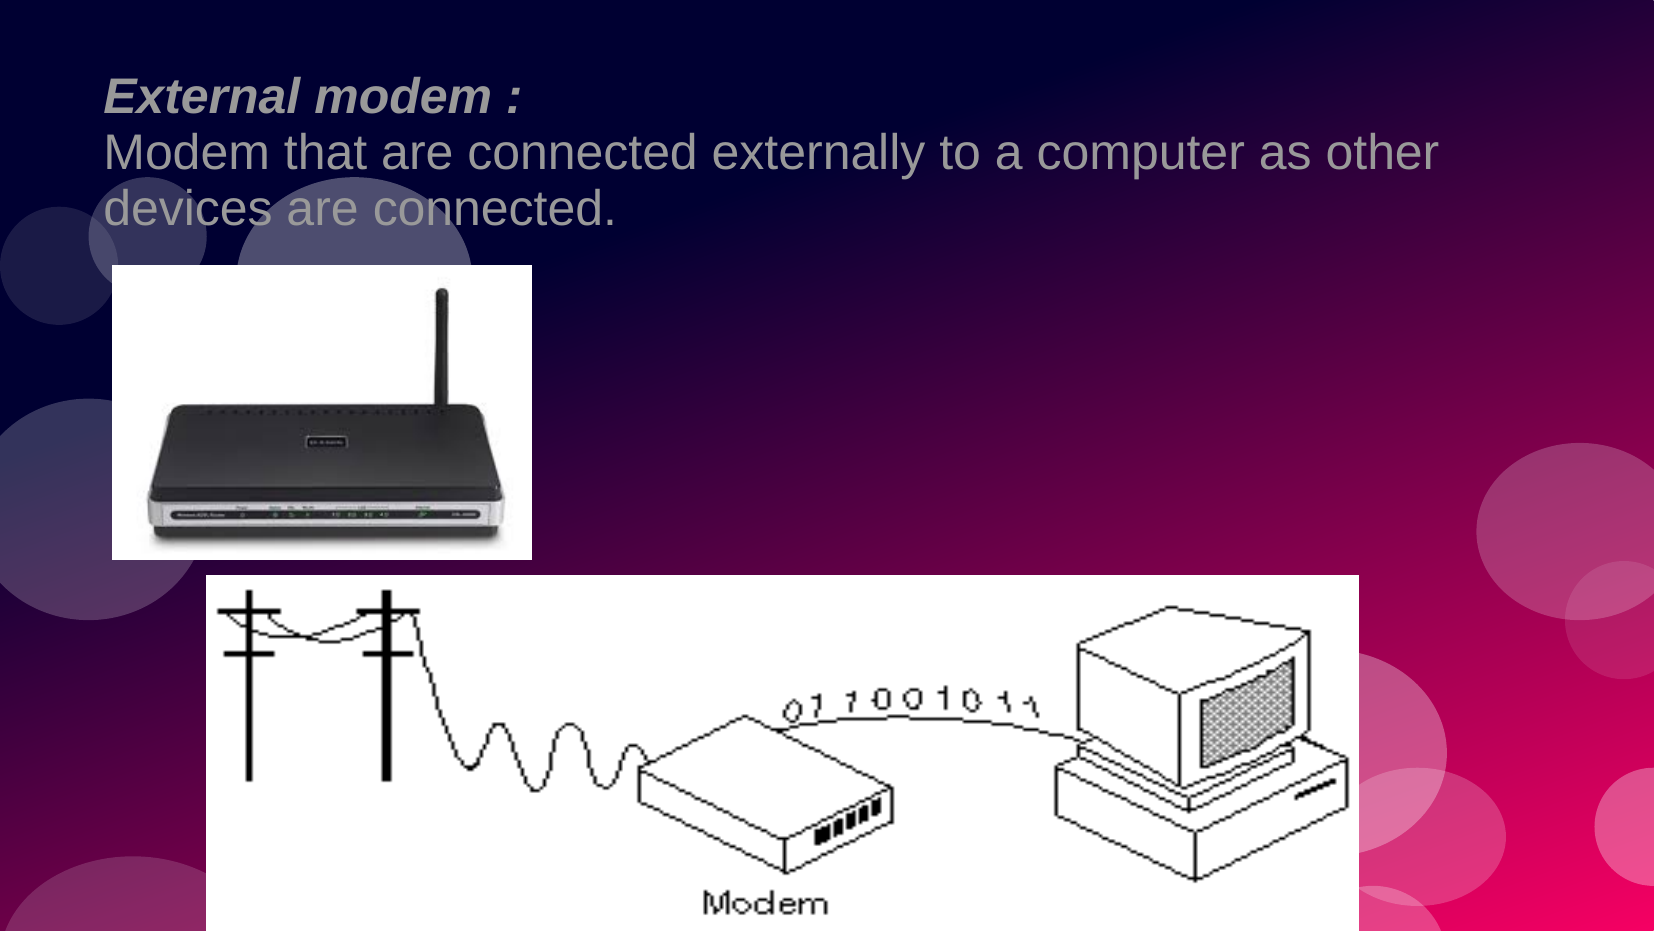

External modem :
Modem that are connected externally to a computer as other devices are connected.